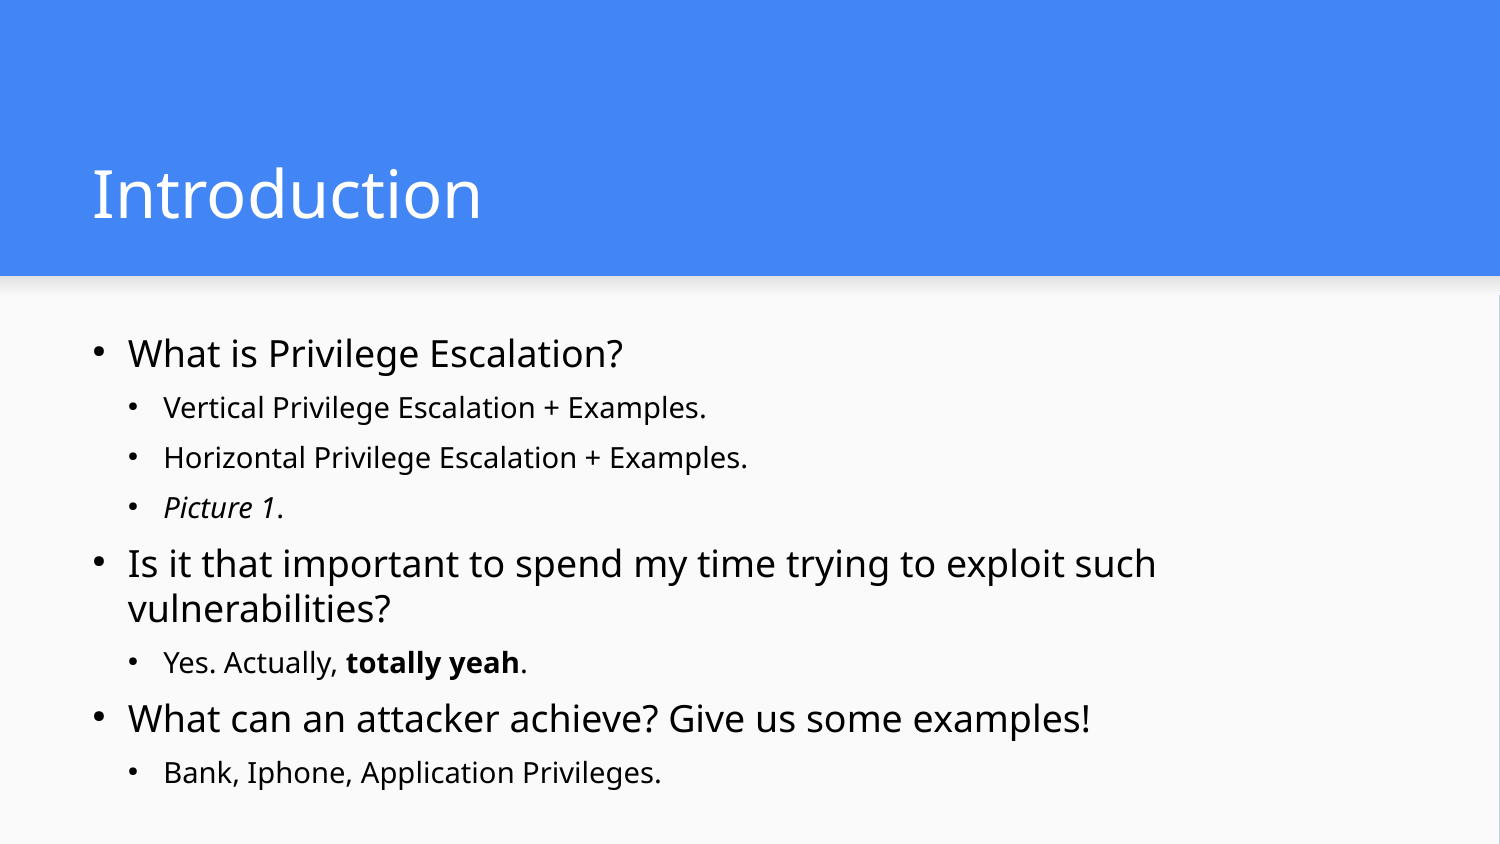

# Introduction
What is Privilege Escalation?
Vertical Privilege Escalation + Examples.
Horizontal Privilege Escalation + Examples.
Picture 1.
Is it that important to spend my time trying to exploit such vulnerabilities?
Yes. Actually, totally yeah.
What can an attacker achieve? Give us some examples!
Bank, Iphone, Application Privileges.